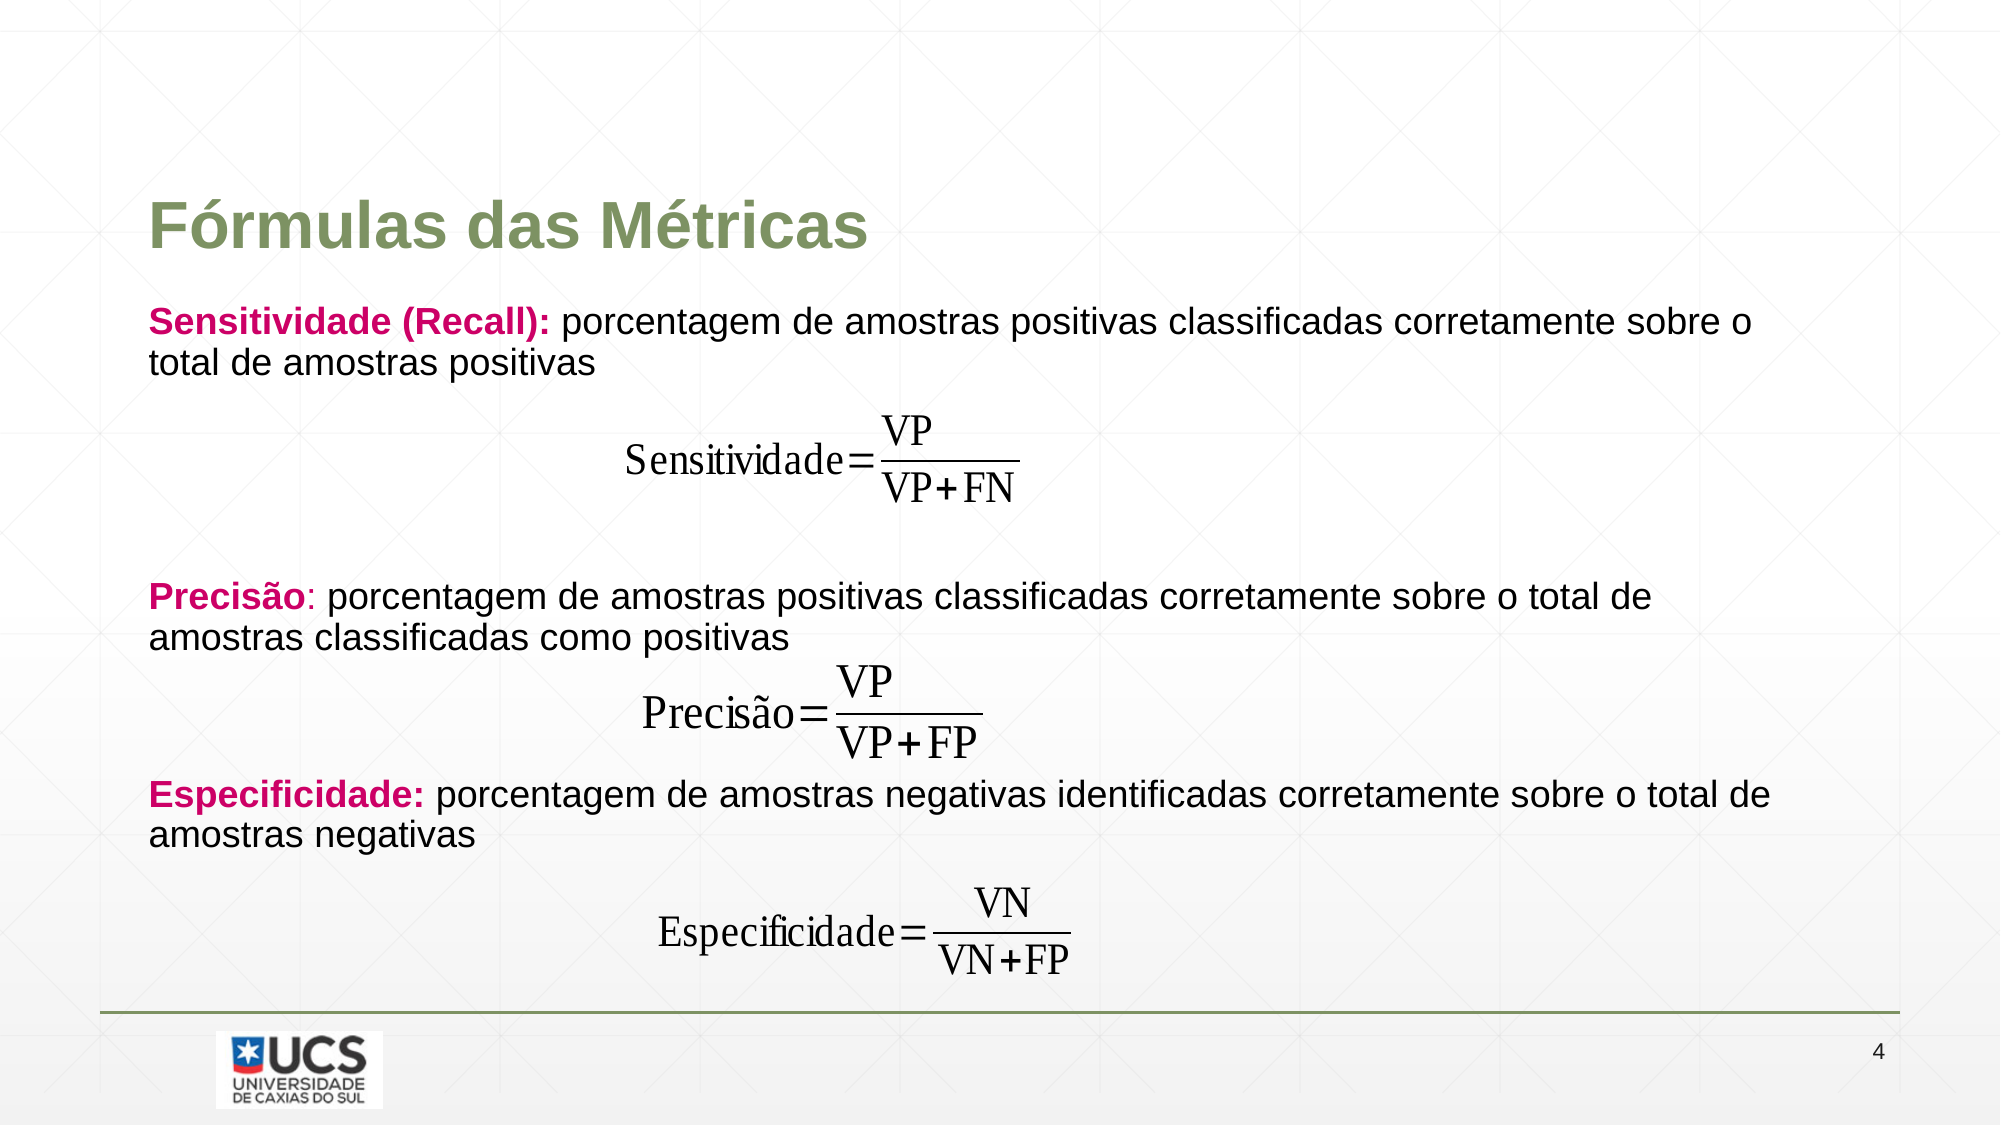

Fórmulas das Métricas
# Sensitividade (Recall): porcentagem de amostras positivas classificadas corretamente sobre o total de amostras positivas
Precisão: porcentagem de amostras positivas classificadas corretamente sobre o total de amostras classificadas como positivas
Especificidade: porcentagem de amostras negativas identificadas corretamente sobre o total de amostras negativas
4